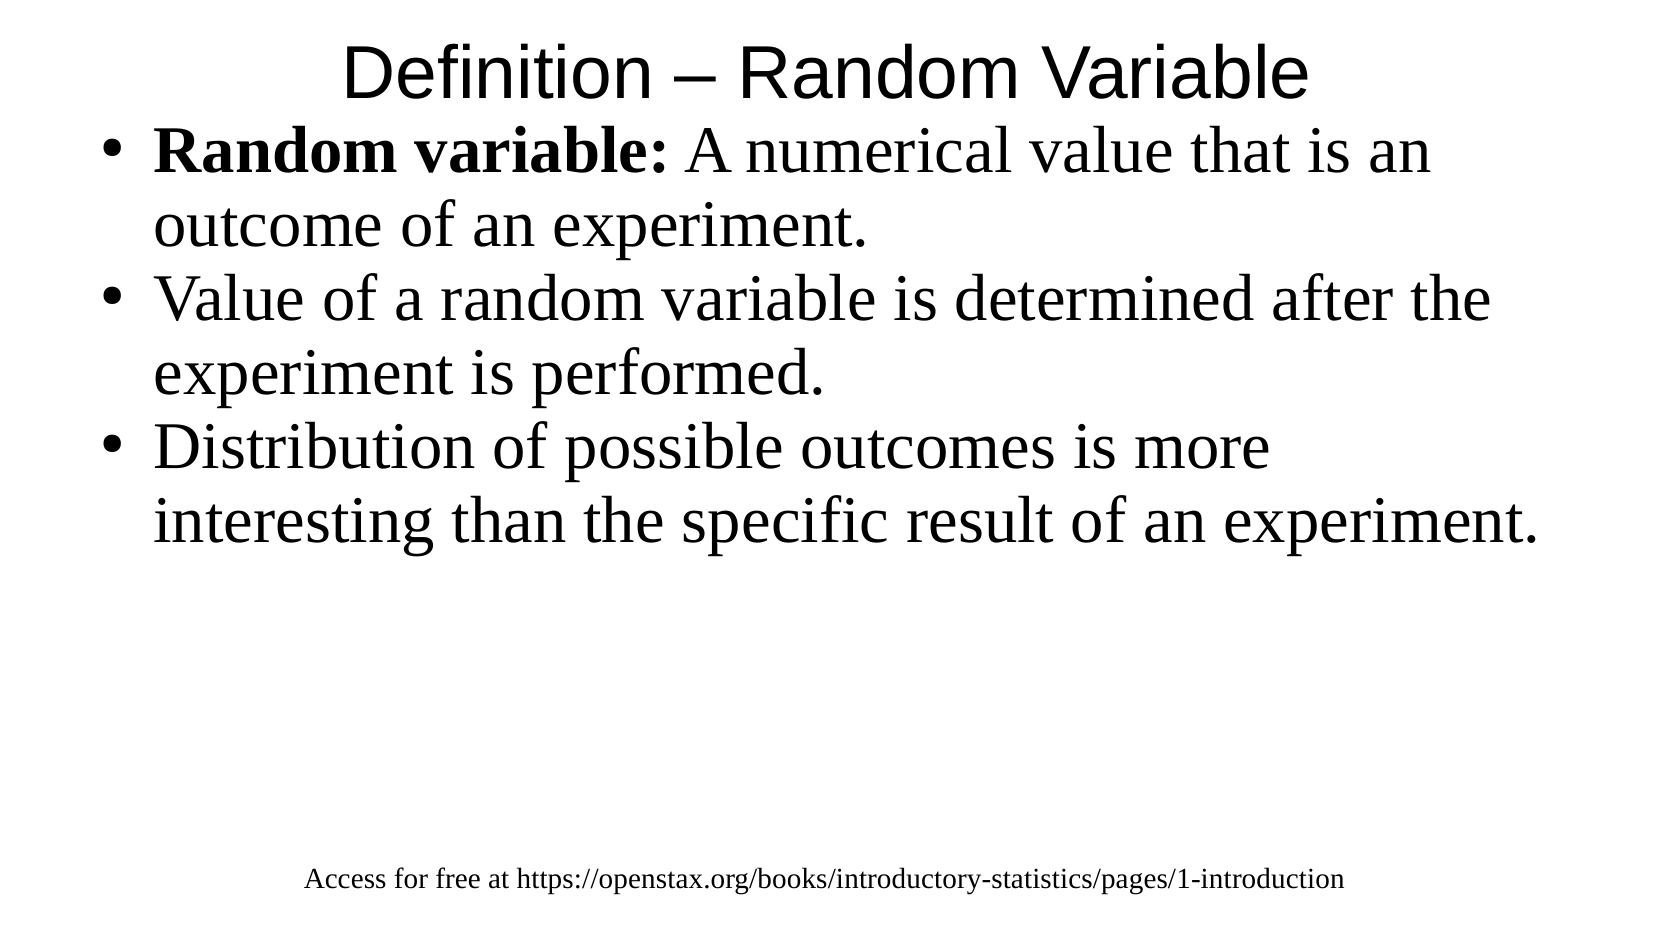

# Definition – Random Variable
Random variable: A numerical value that is an outcome of an experiment.
Value of a random variable is determined after the experiment is performed.
Distribution of possible outcomes is more interesting than the specific result of an experiment.
Access for free at https://openstax.org/books/introductory-statistics/pages/1-introduction